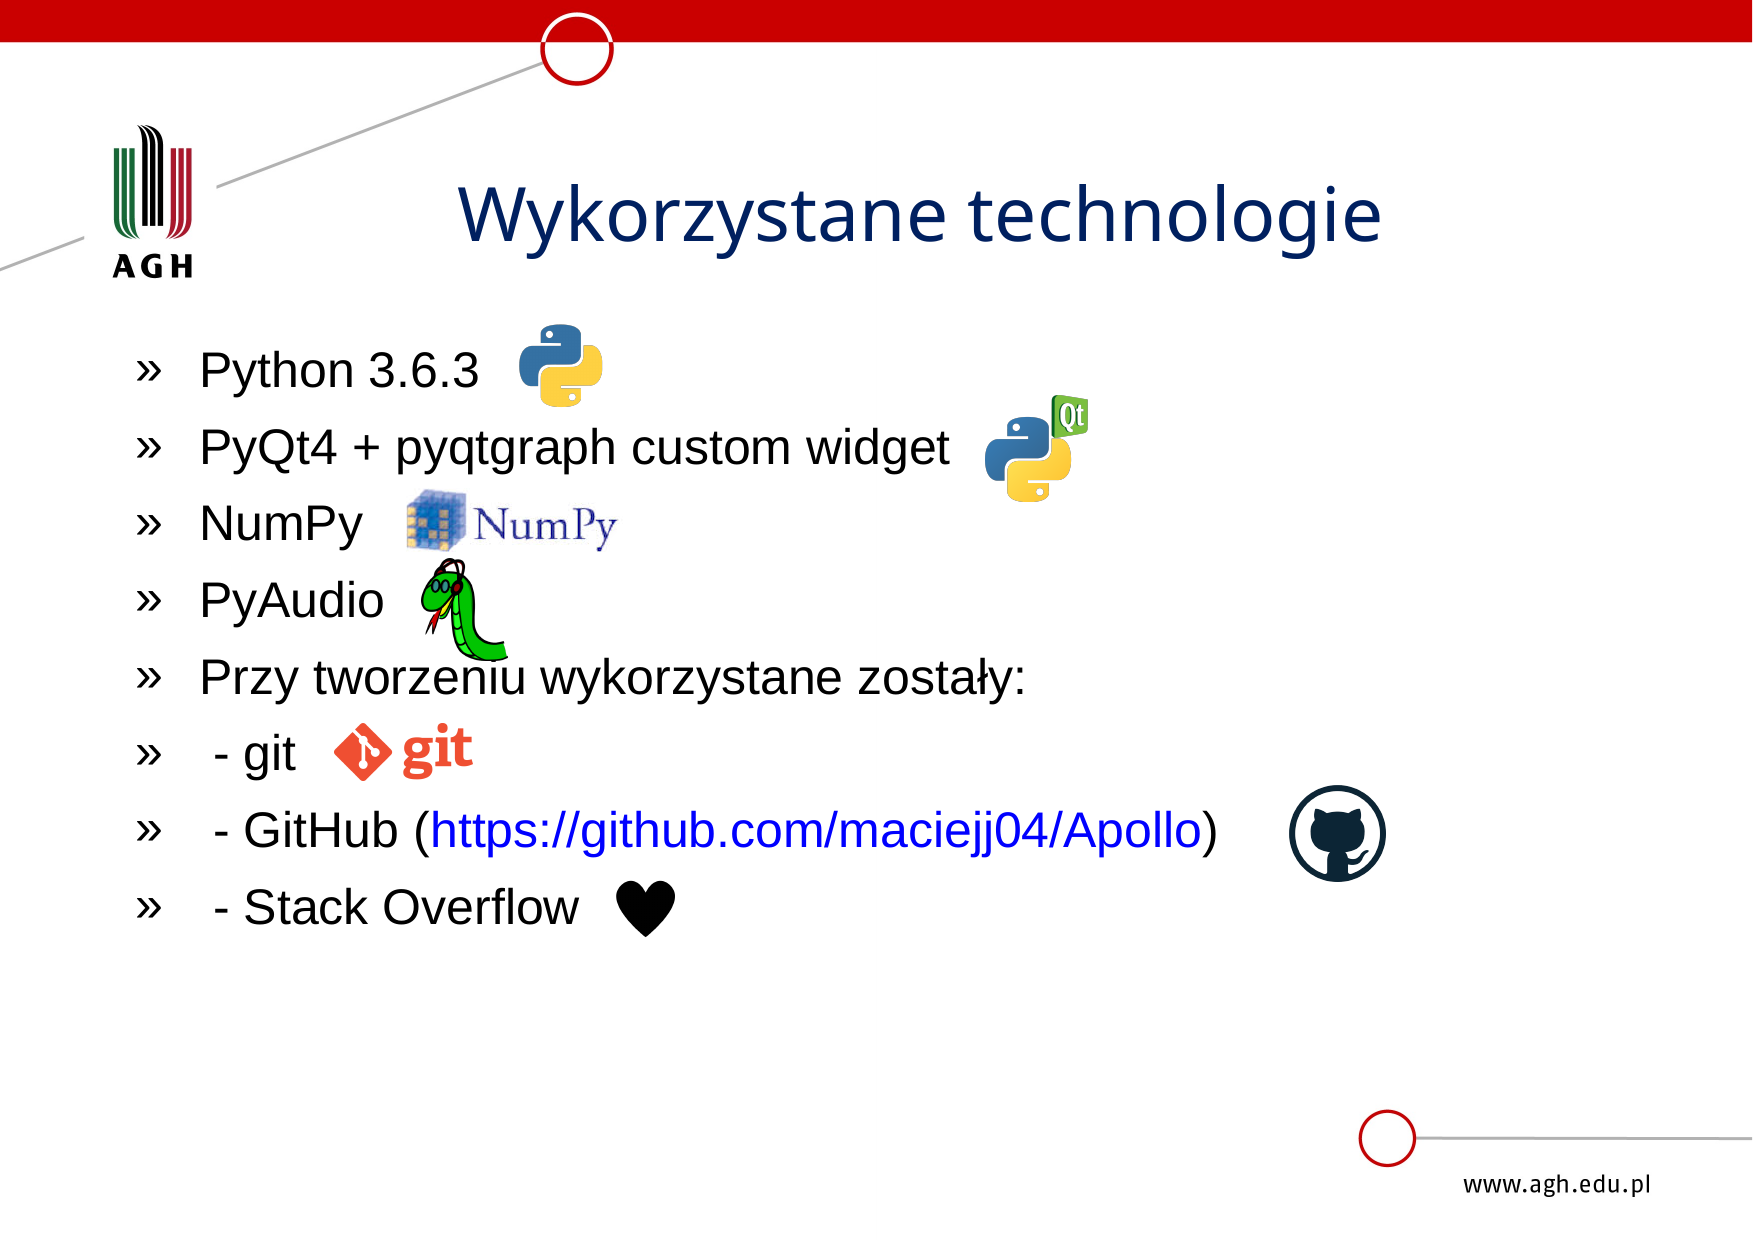

# Wykorzystane technologie
Python 3.6.3
PyQt4 + pyqtgraph custom widget
NumPy
PyAudio
Przy tworzeniu wykorzystane zostały:
 - git
 - GitHub (https://github.com/maciejj04/Apollo)
 - Stack Overflow